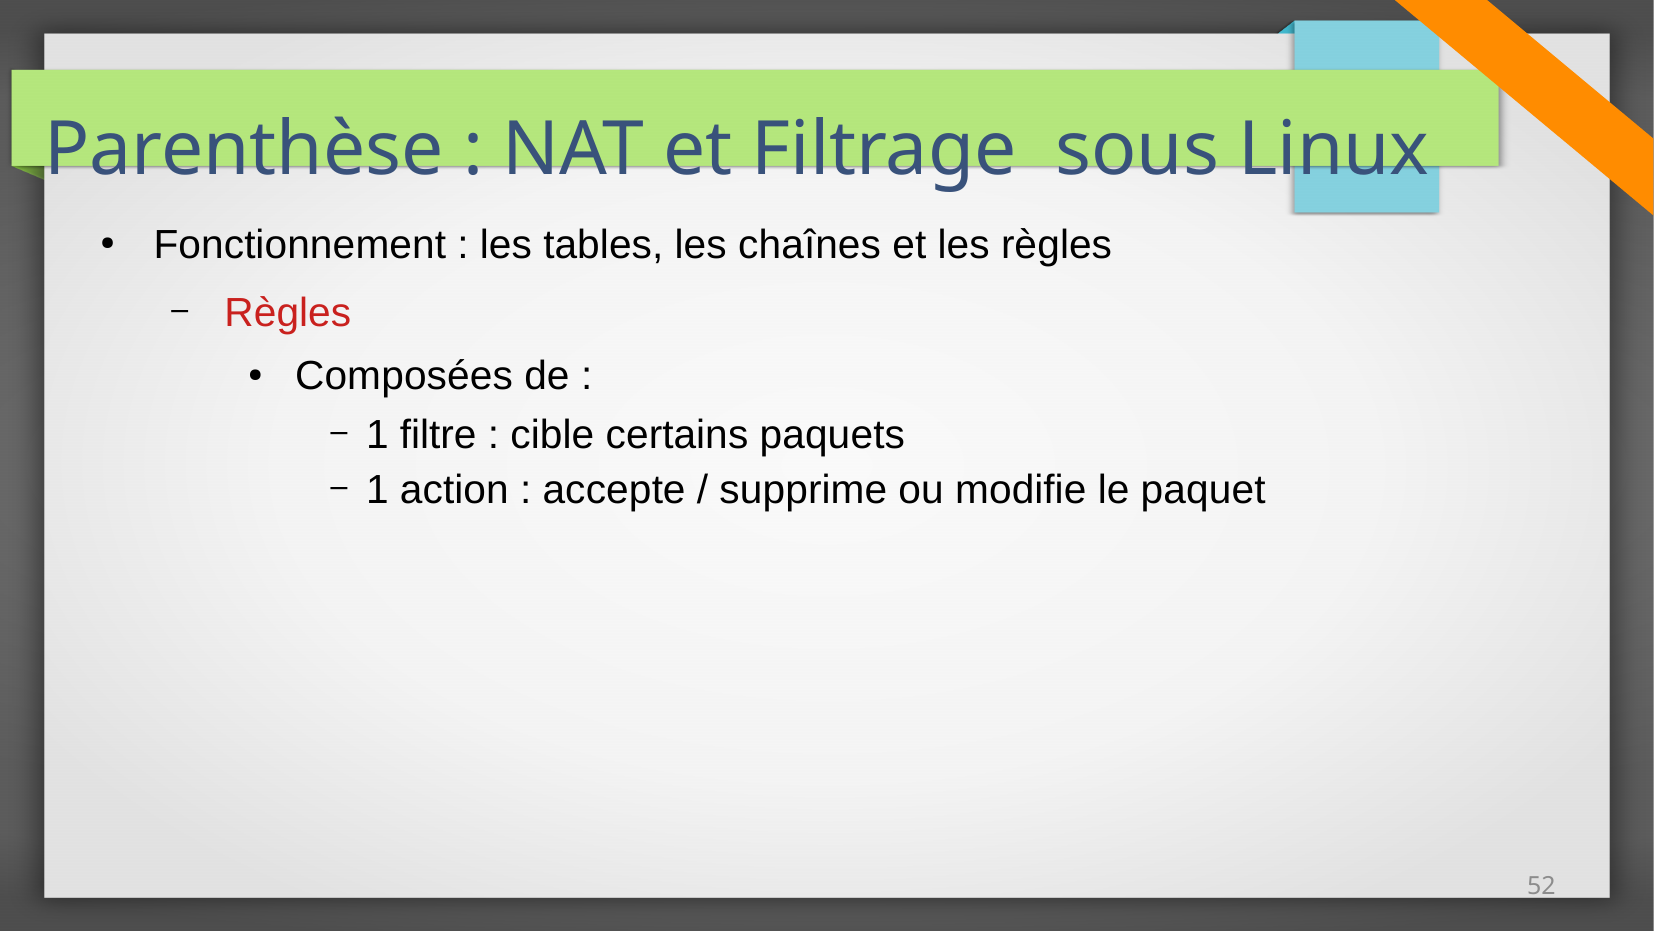

Parenthèse : NAT et Filtrage sous Linux
# Fonctionnement : les tables, les chaînes et les règles
Règles
Composées de :
1 filtre : cible certains paquets
1 action : accepte / supprime ou modifie le paquet